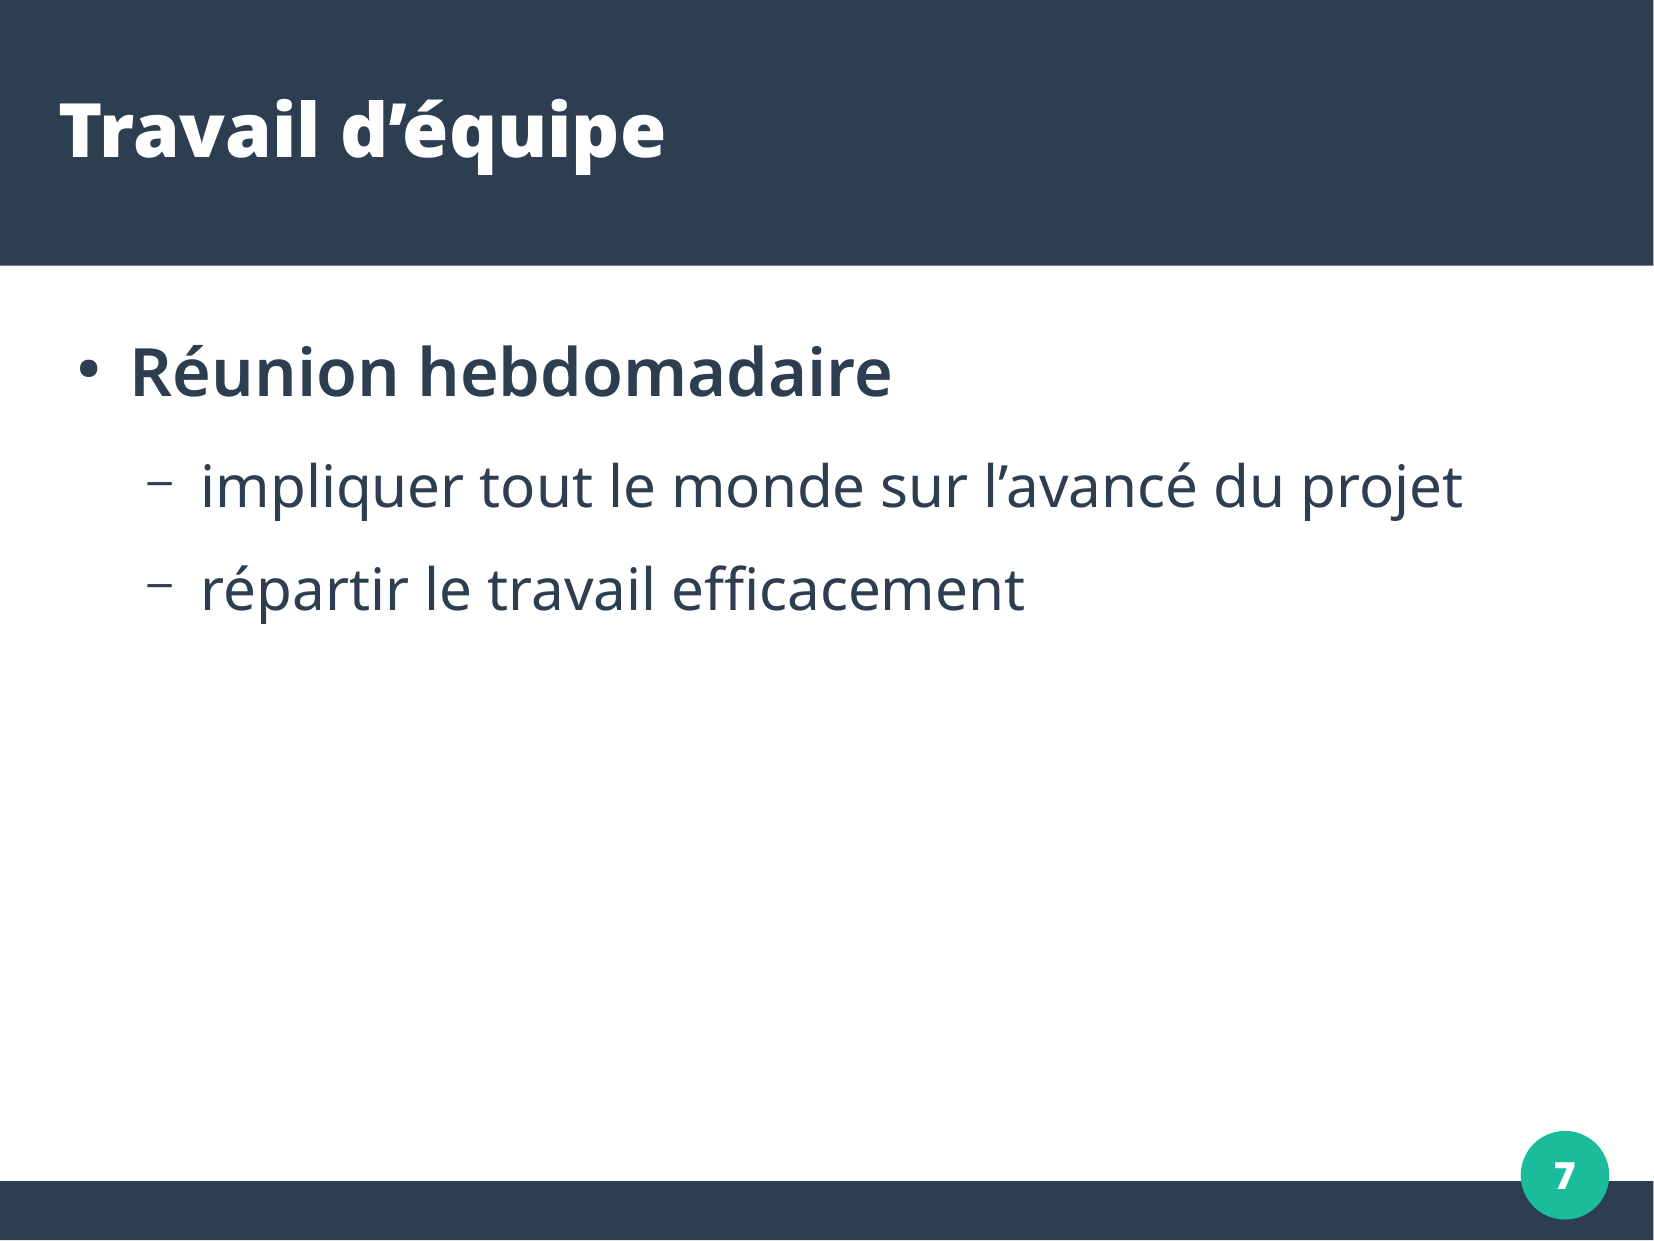

# Travail d’équipe
Réunion hebdomadaire
impliquer tout le monde sur l’avancé du projet
répartir le travail efficacement
7